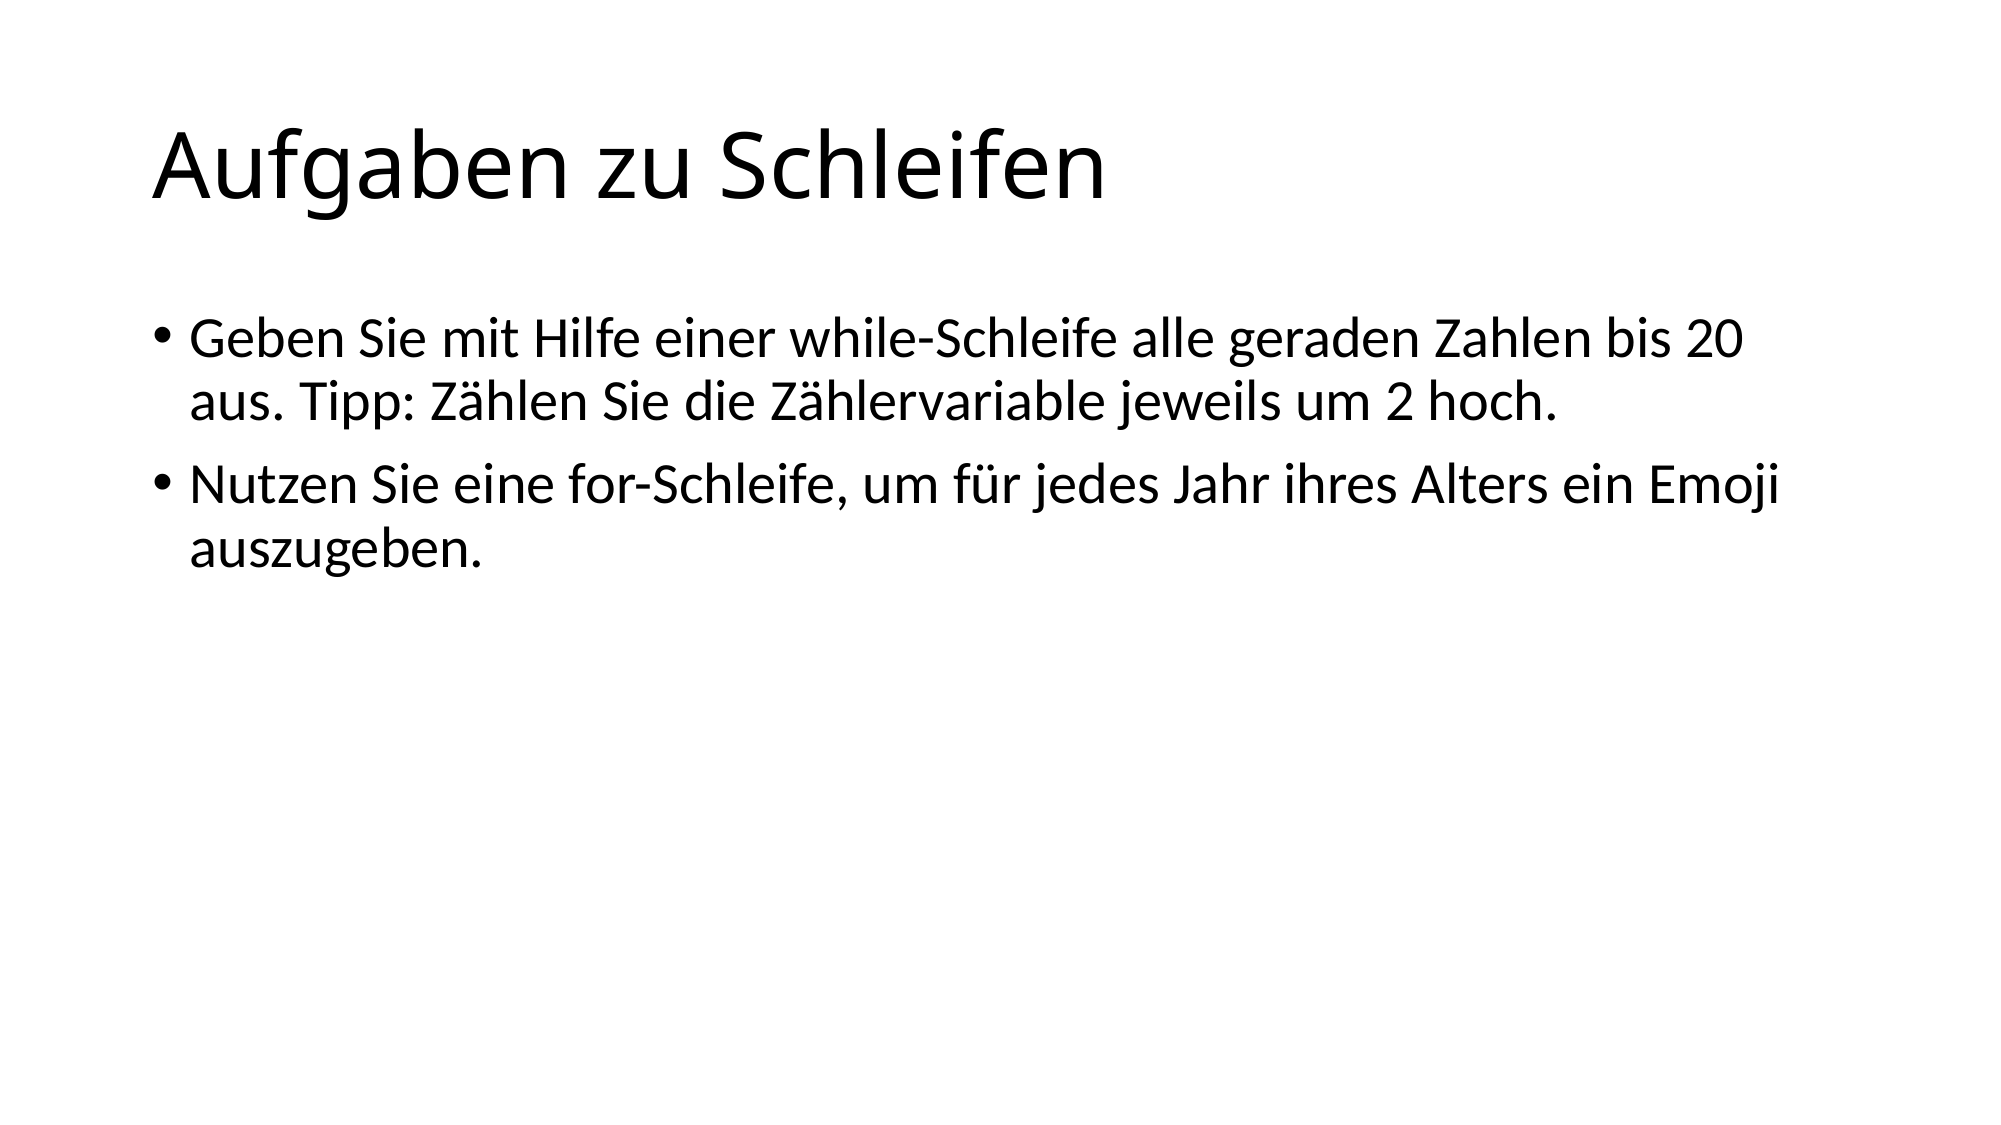

# Aufgaben zu Schleifen
Geben Sie mit Hilfe einer while-Schleife alle geraden Zahlen bis 20 aus. Tipp: Zählen Sie die Zählervariable jeweils um 2 hoch.
Nutzen Sie eine for-Schleife, um für jedes Jahr ihres Alters ein Emoji auszugeben.